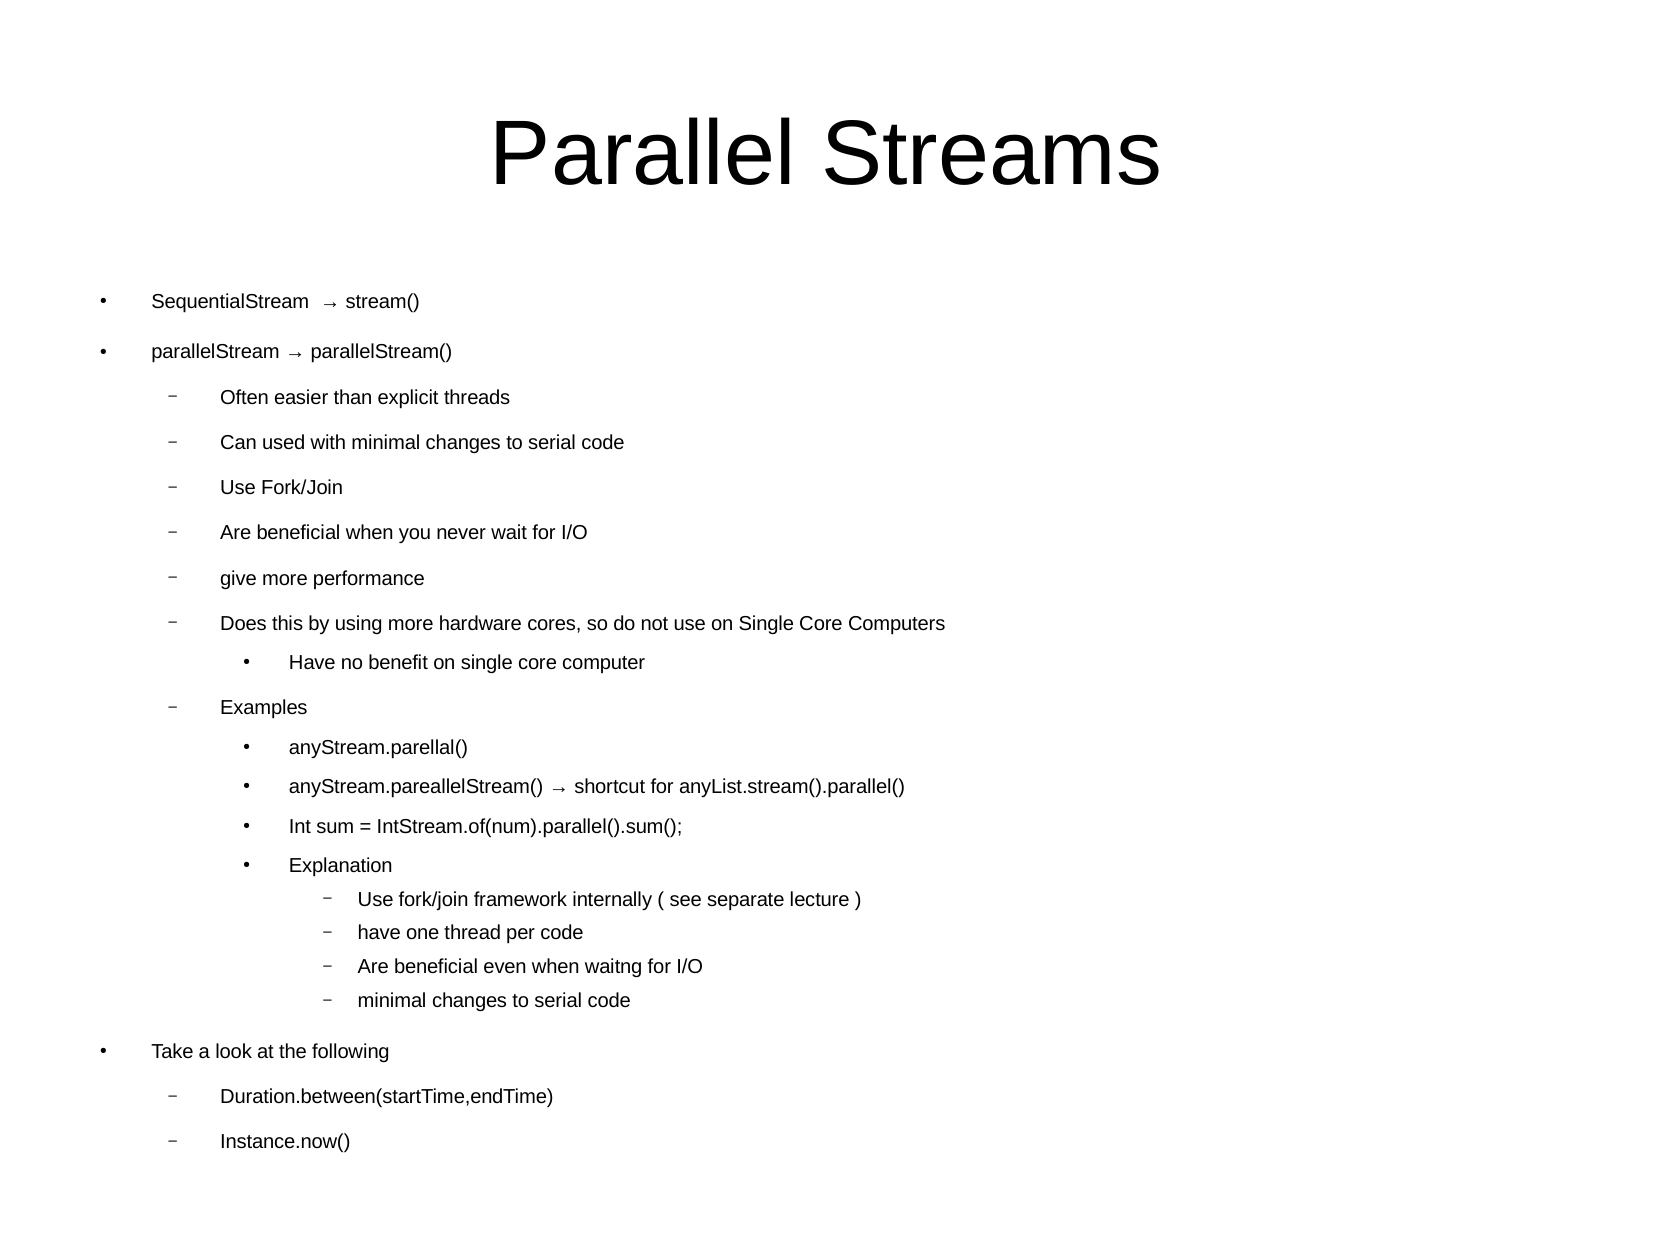

# Parallel Streams
SequentialStream → stream()
parallelStream → parallelStream()
Often easier than explicit threads
Can used with minimal changes to serial code
Use Fork/Join
Are beneficial when you never wait for I/O
give more performance
Does this by using more hardware cores, so do not use on Single Core Computers
Have no benefit on single core computer
Examples
anyStream.parellal()
anyStream.pareallelStream() → shortcut for anyList.stream().parallel()
Int sum = IntStream.of(num).parallel().sum();
Explanation
Use fork/join framework internally ( see separate lecture )
have one thread per code
Are beneficial even when waitng for I/O
minimal changes to serial code
Take a look at the following
Duration.between(startTime,endTime)
Instance.now()